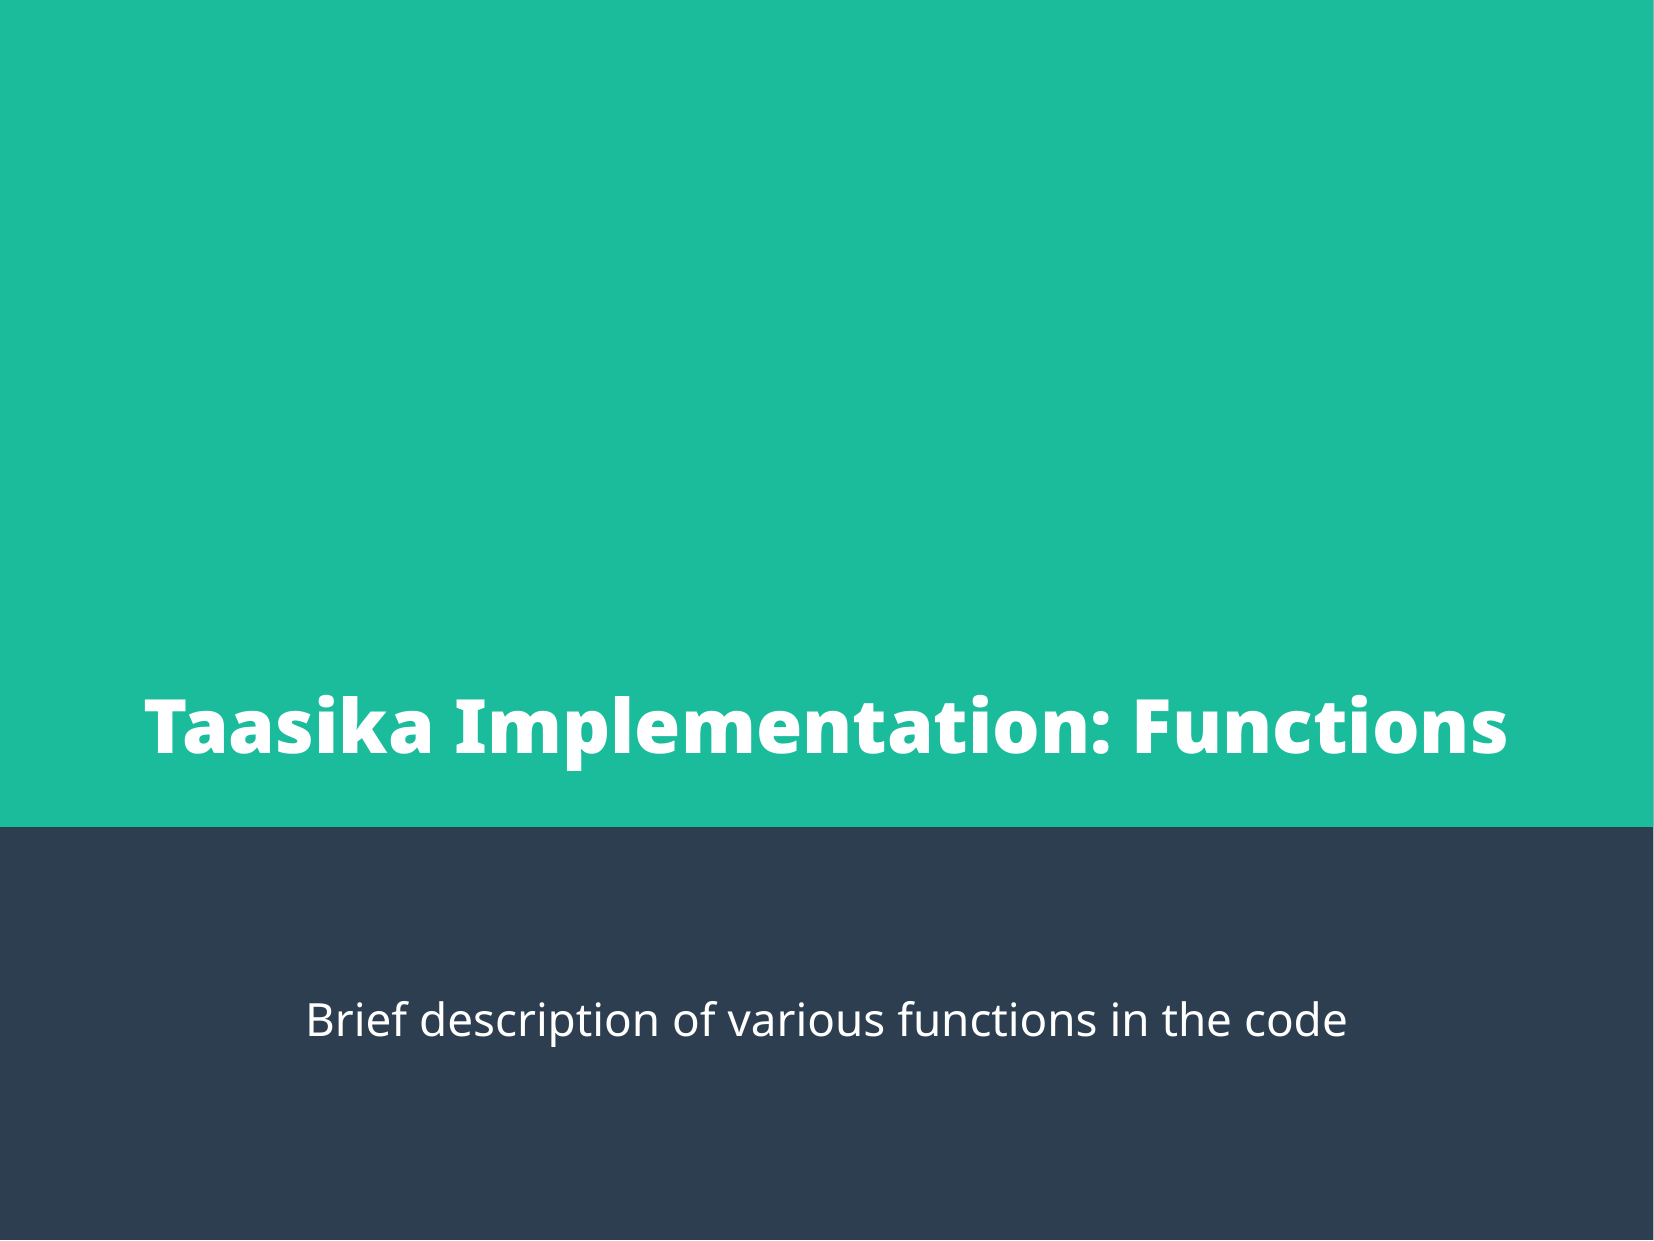

# Taasika Implementation: Functions
Brief description of various functions in the code